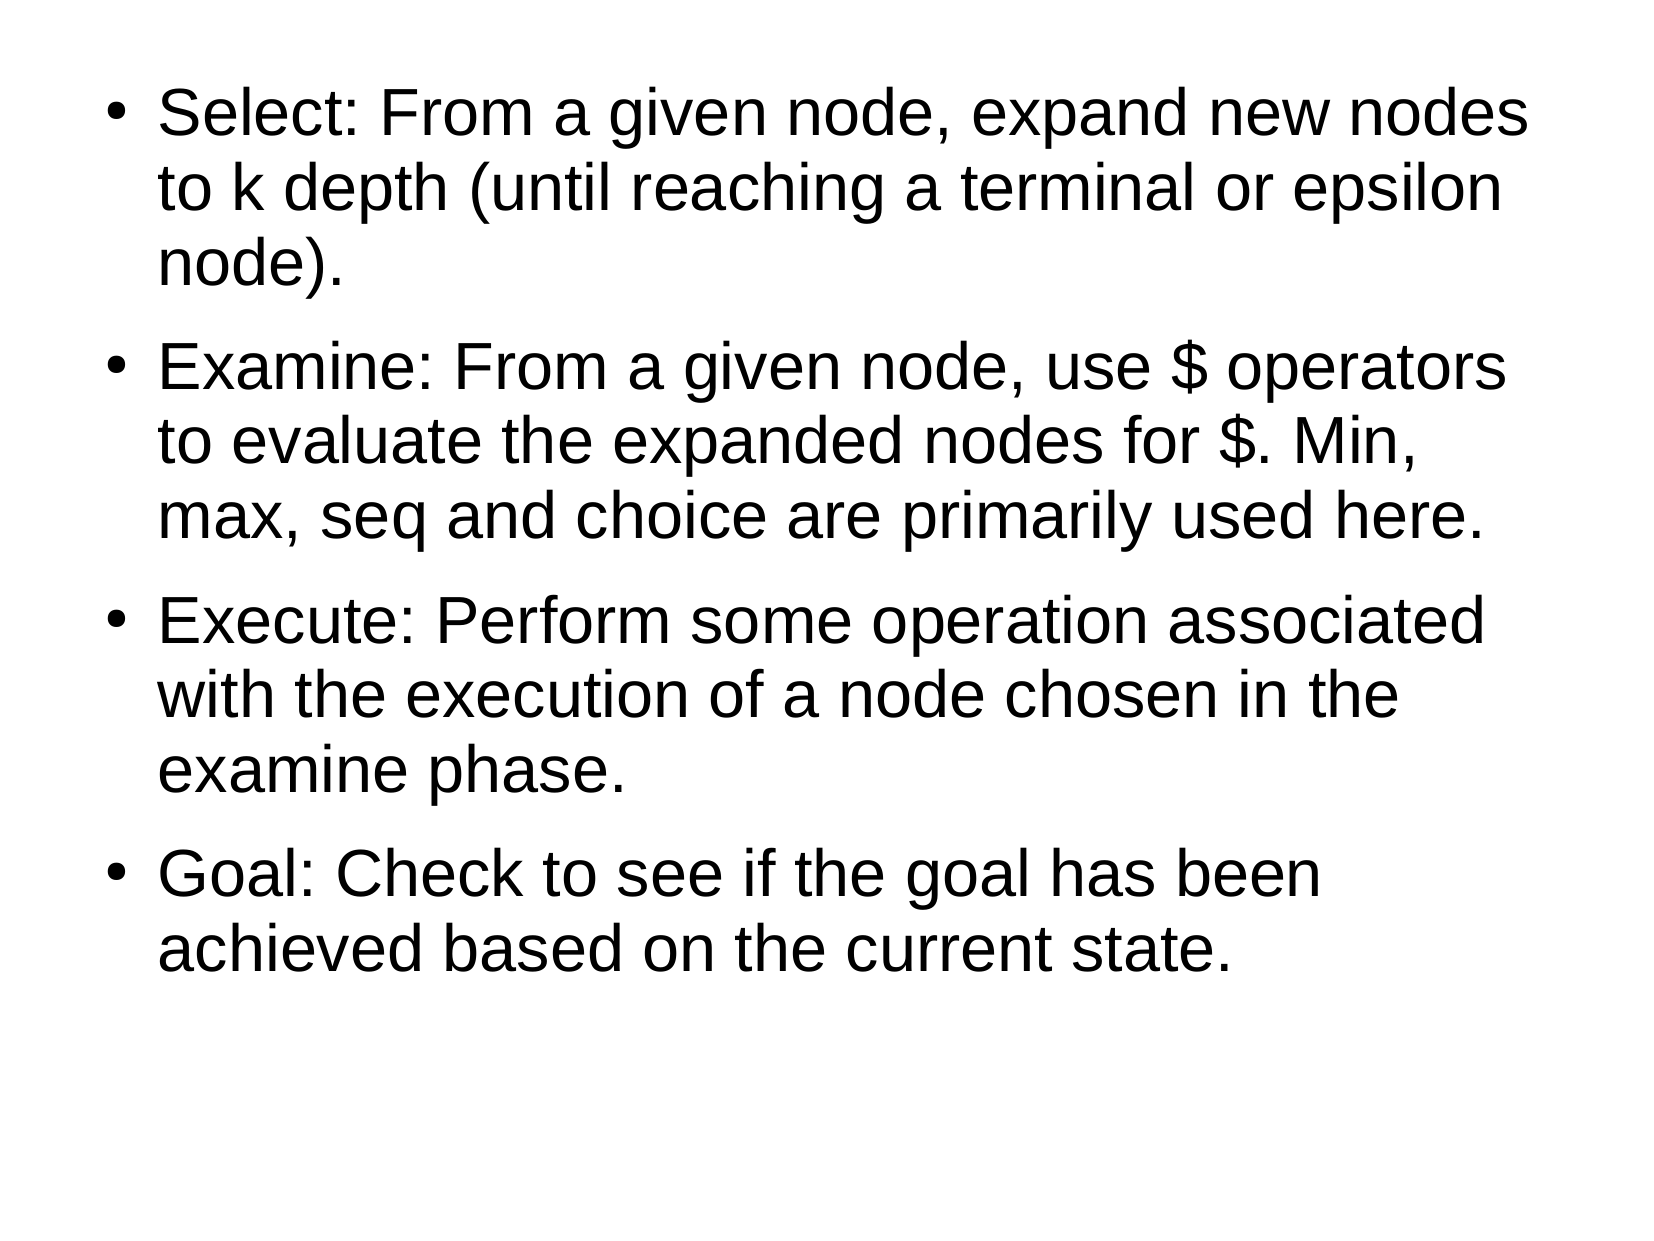

# Select: From a given node, expand new nodes to k depth (until reaching a terminal or epsilon node).
Examine: From a given node, use $ operators to evaluate the expanded nodes for $. Min, max, seq and choice are primarily used here.
Execute: Perform some operation associated with the execution of a node chosen in the examine phase.
Goal: Check to see if the goal has been achieved based on the current state.